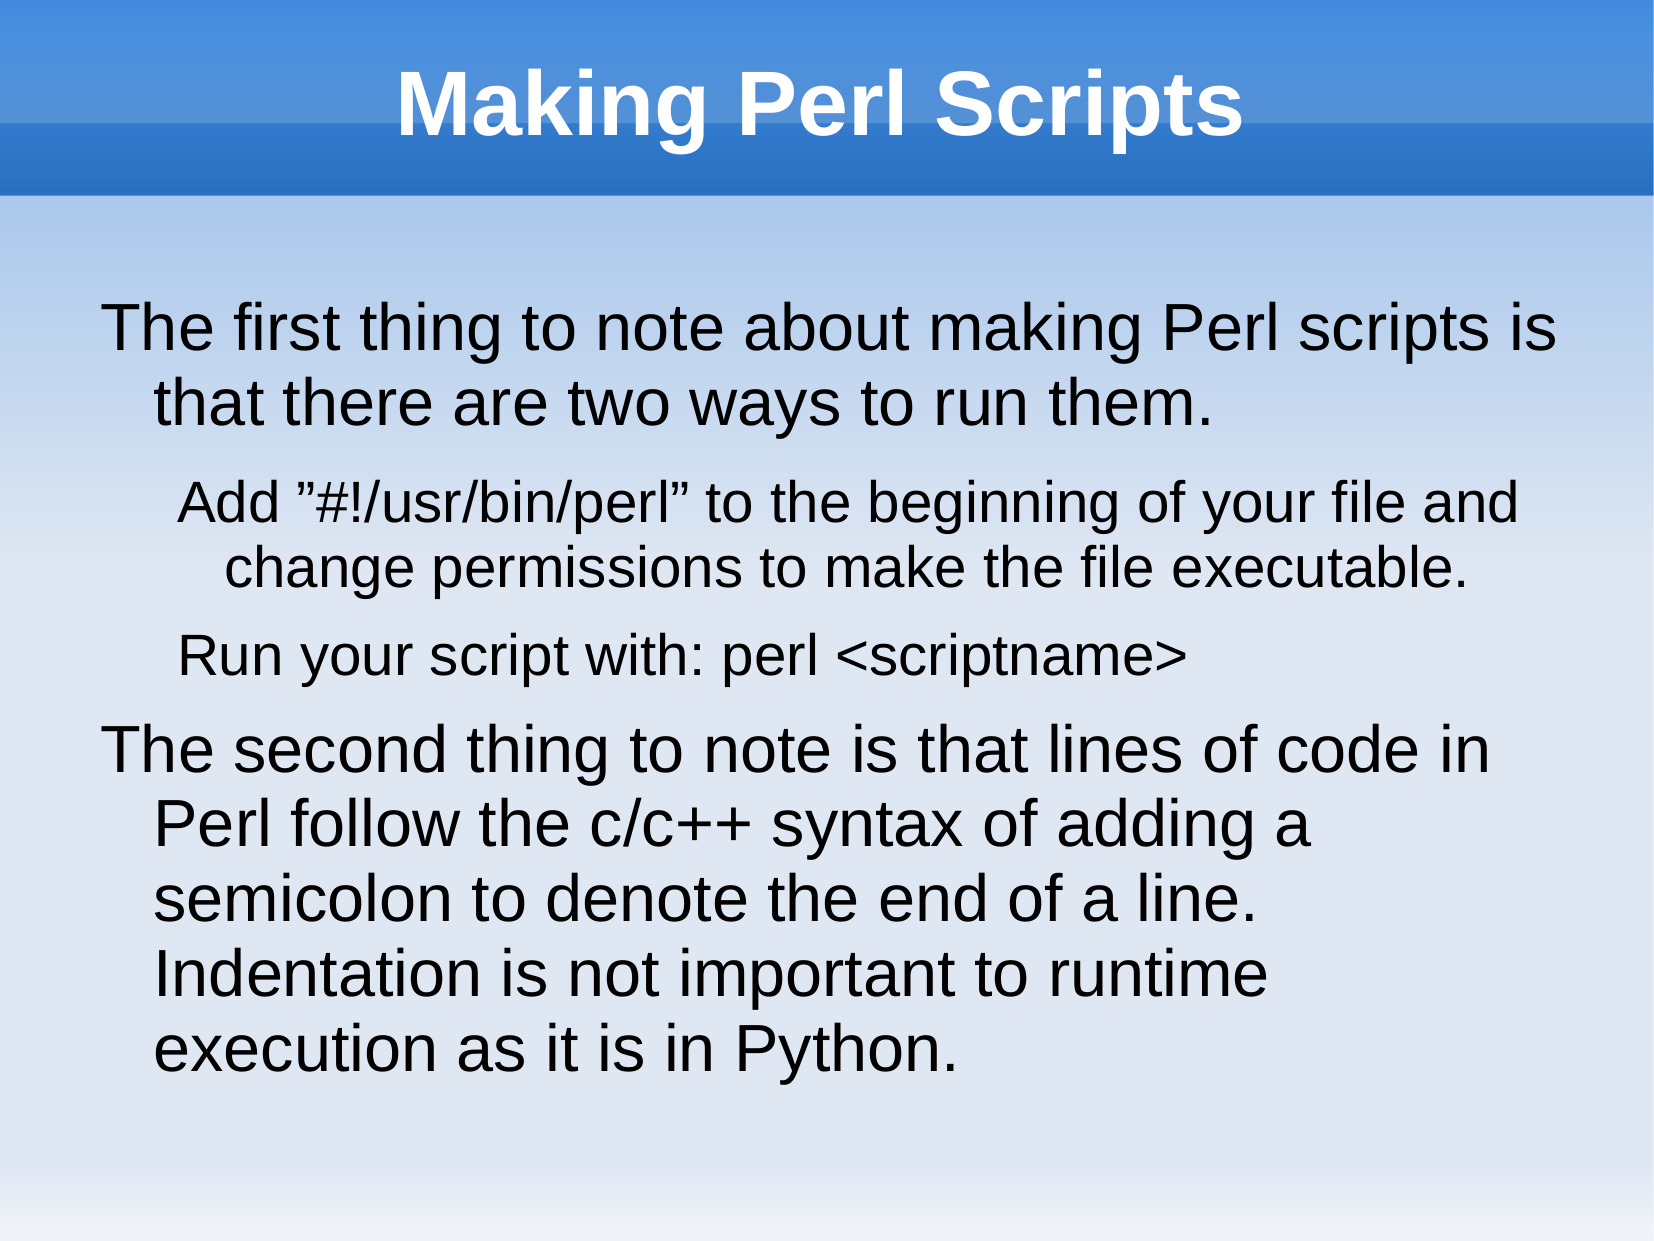

# Making Perl Scripts
The first thing to note about making Perl scripts is that there are two ways to run them.
Add ”#!/usr/bin/perl” to the beginning of your file and change permissions to make the file executable.
Run your script with: perl <scriptname>
The second thing to note is that lines of code in Perl follow the c/c++ syntax of adding a semicolon to denote the end of a line. Indentation is not important to runtime execution as it is in Python.